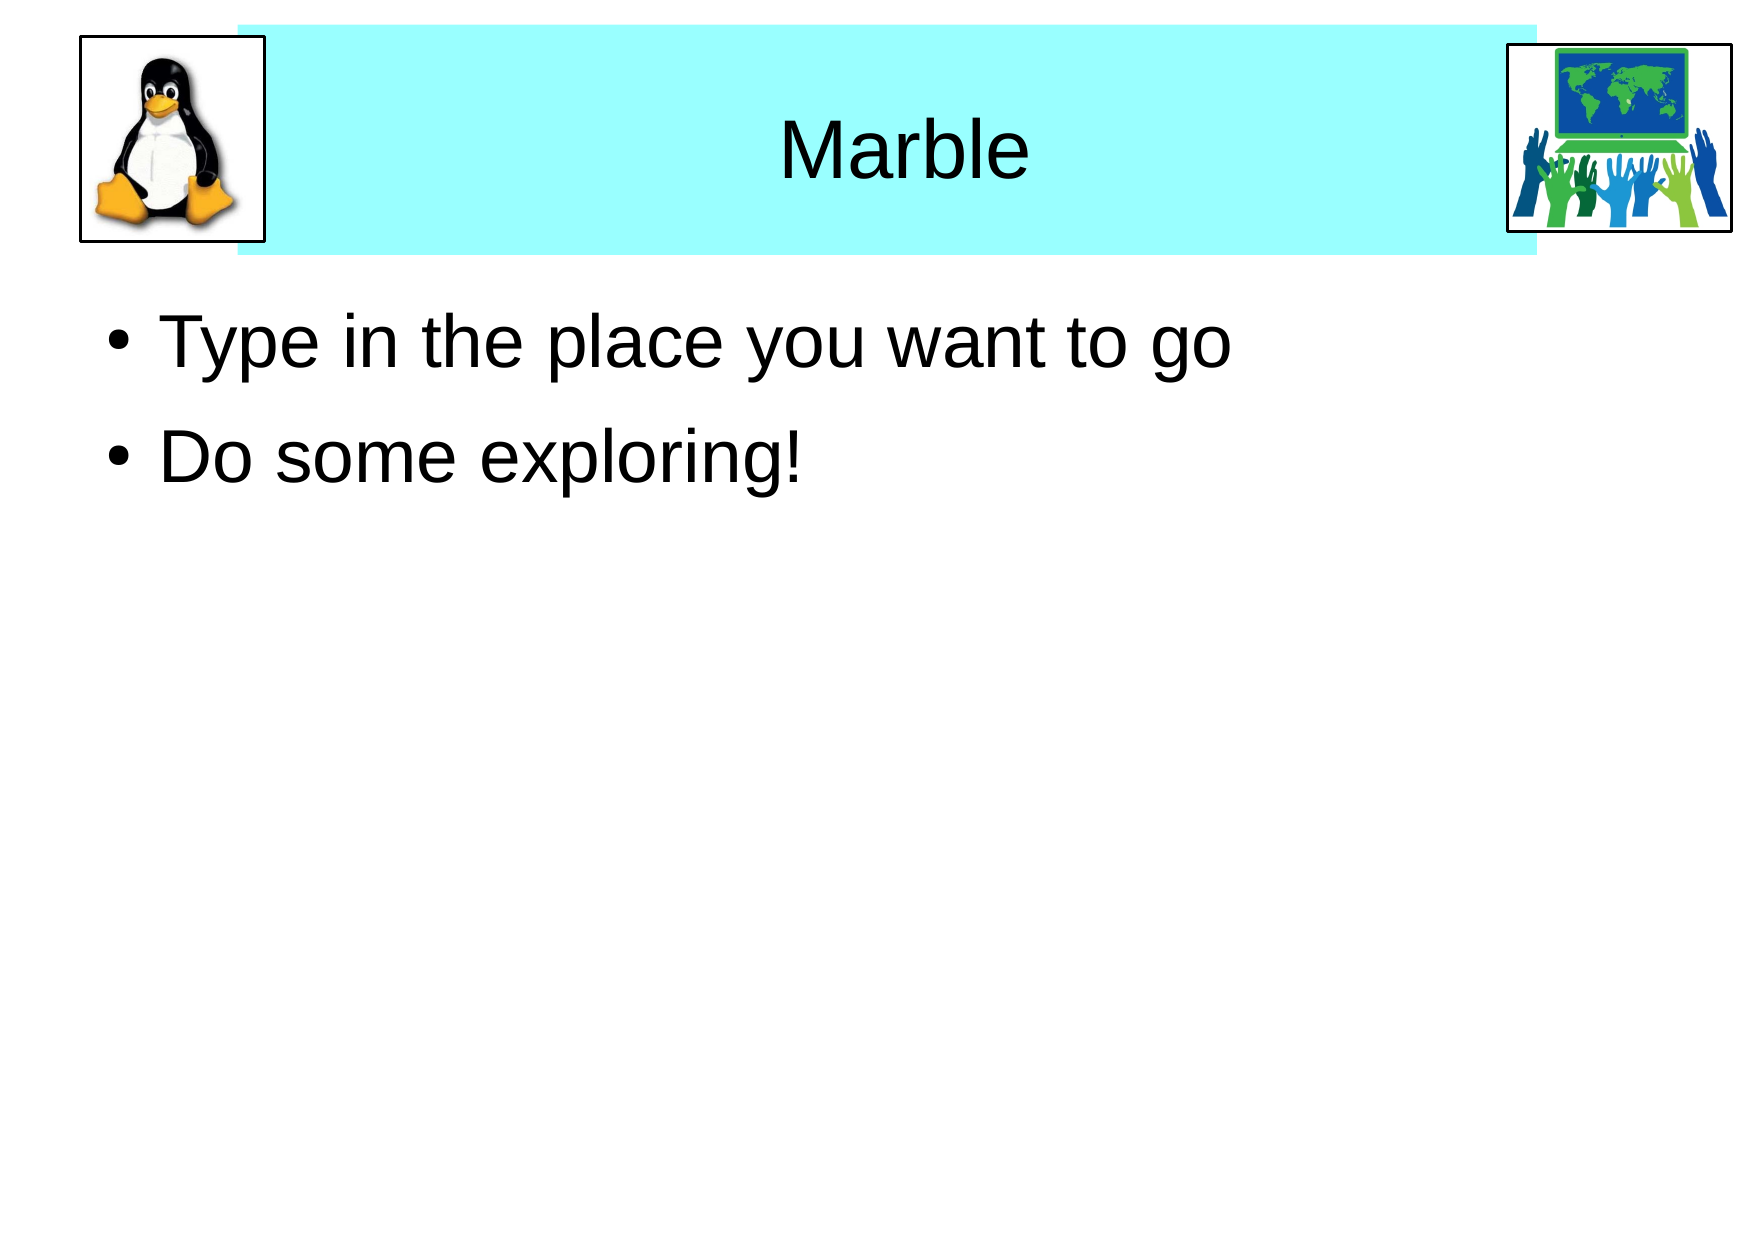

# Marble
Type in the place you want to go
Do some exploring!